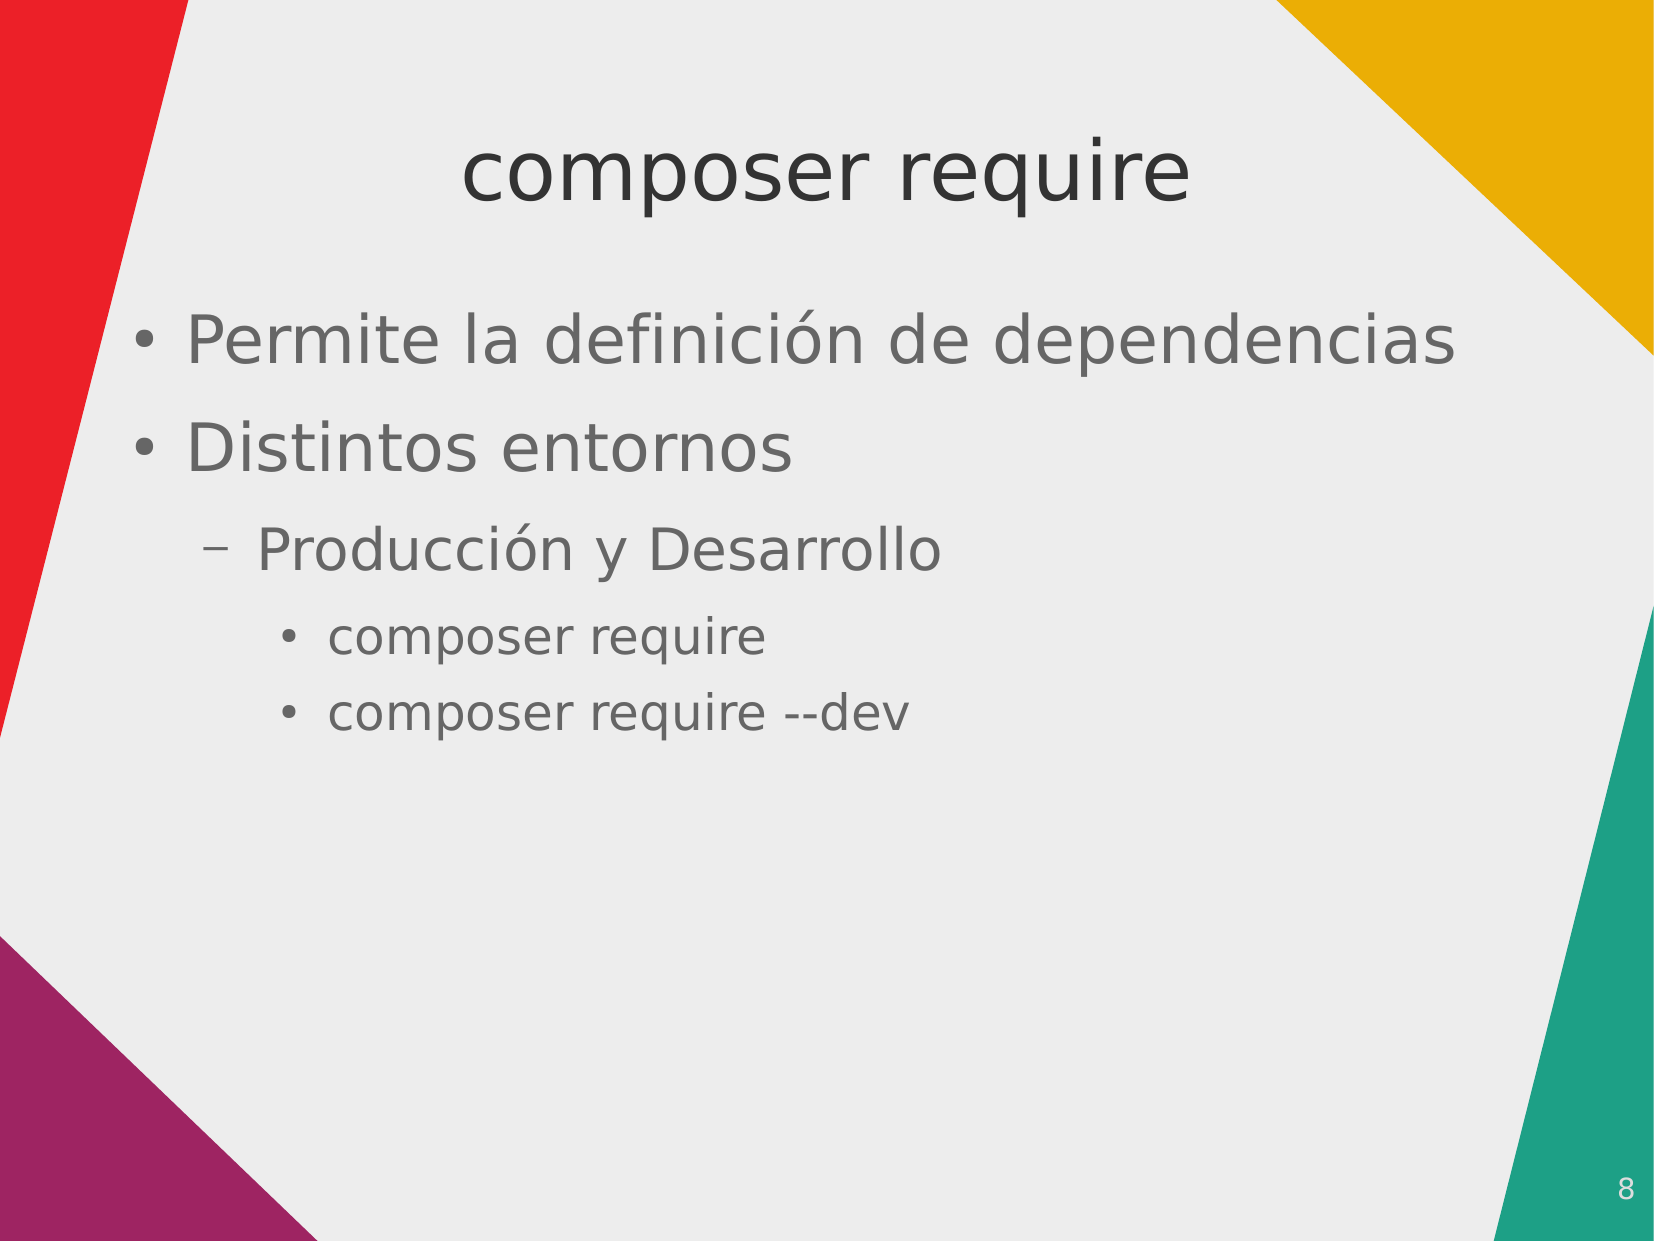

# composer require
Permite la definición de dependencias
Distintos entornos
Producción y Desarrollo
composer require
composer require --dev
8